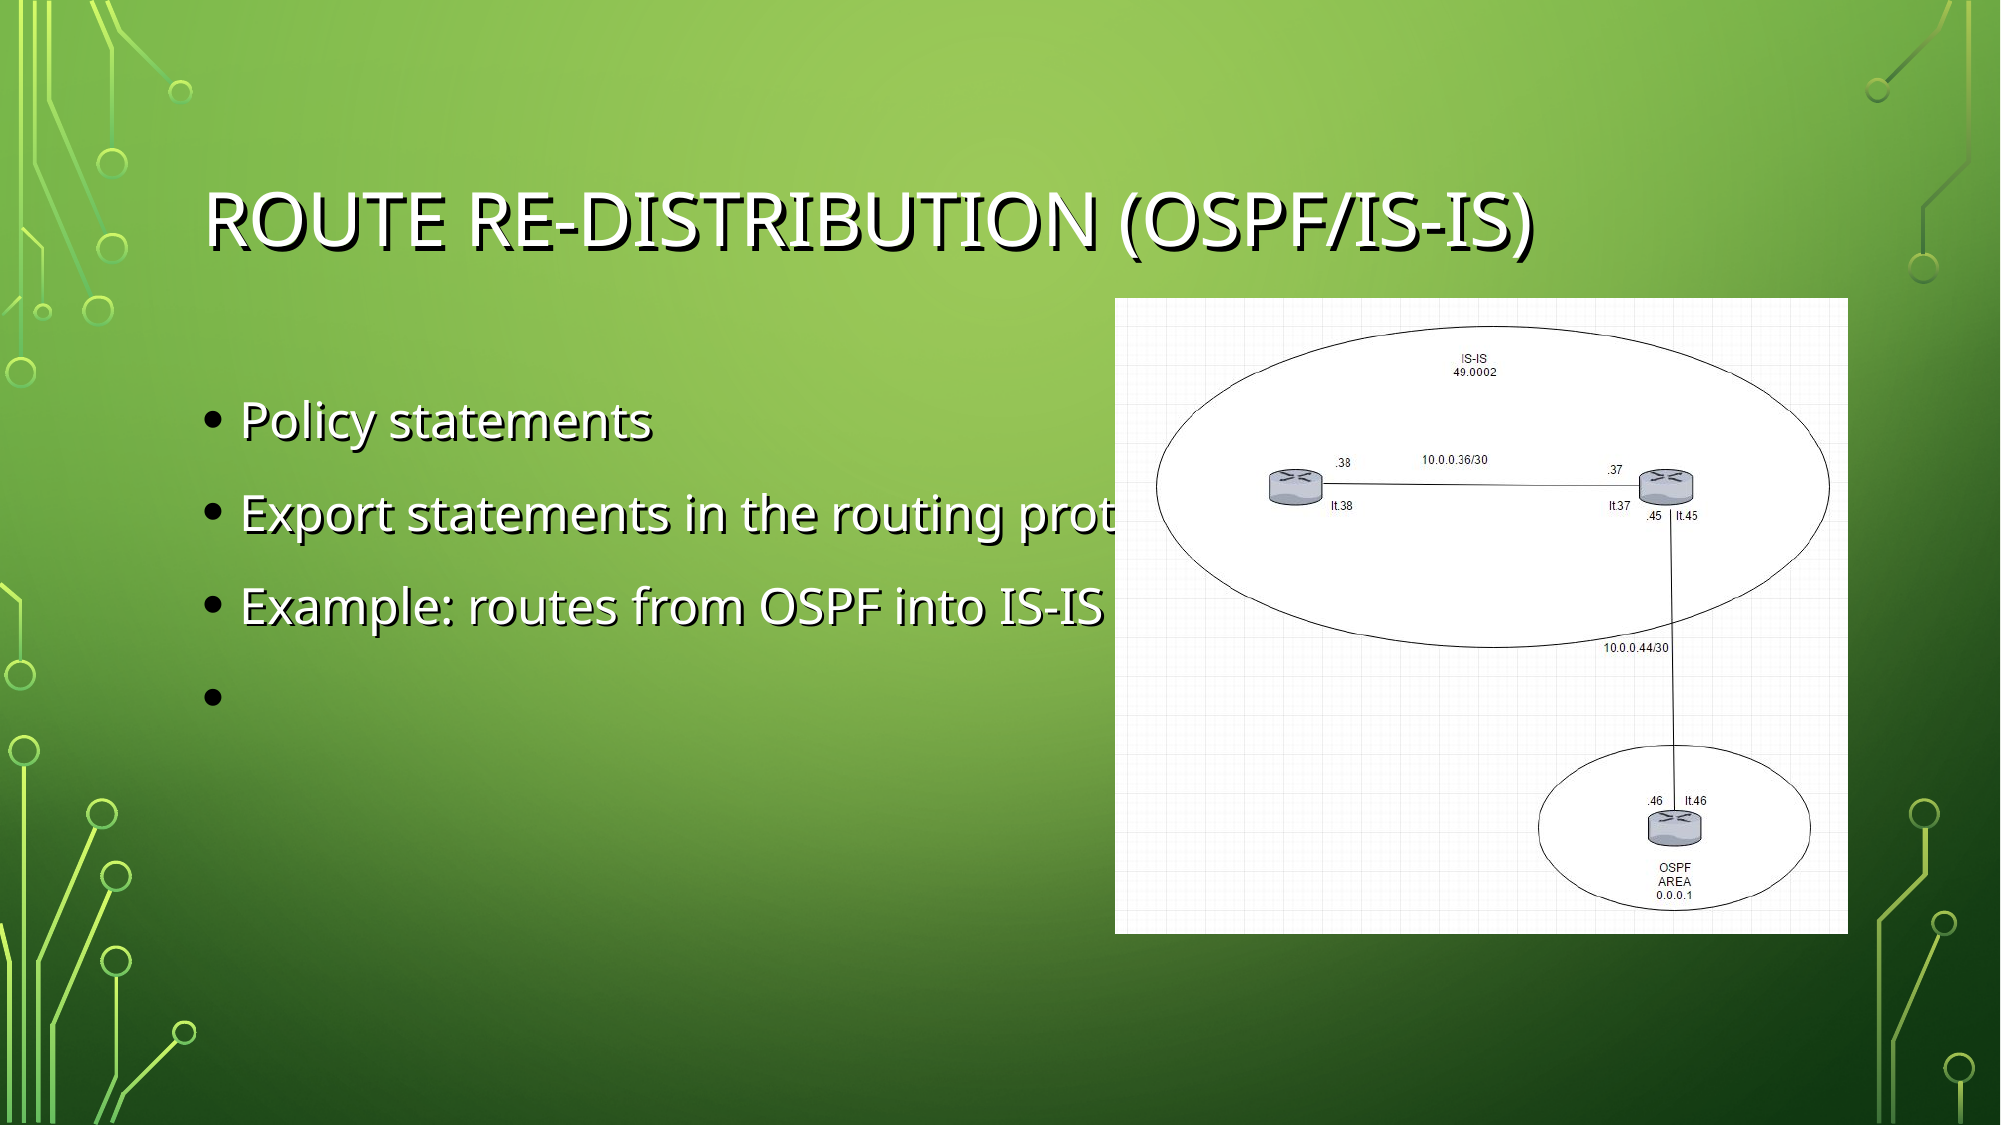

# Route Re-Distribution (OSPF/IS-IS)
Policy statements
Export statements in the routing protocols.
Example: routes from OSPF into IS-IS